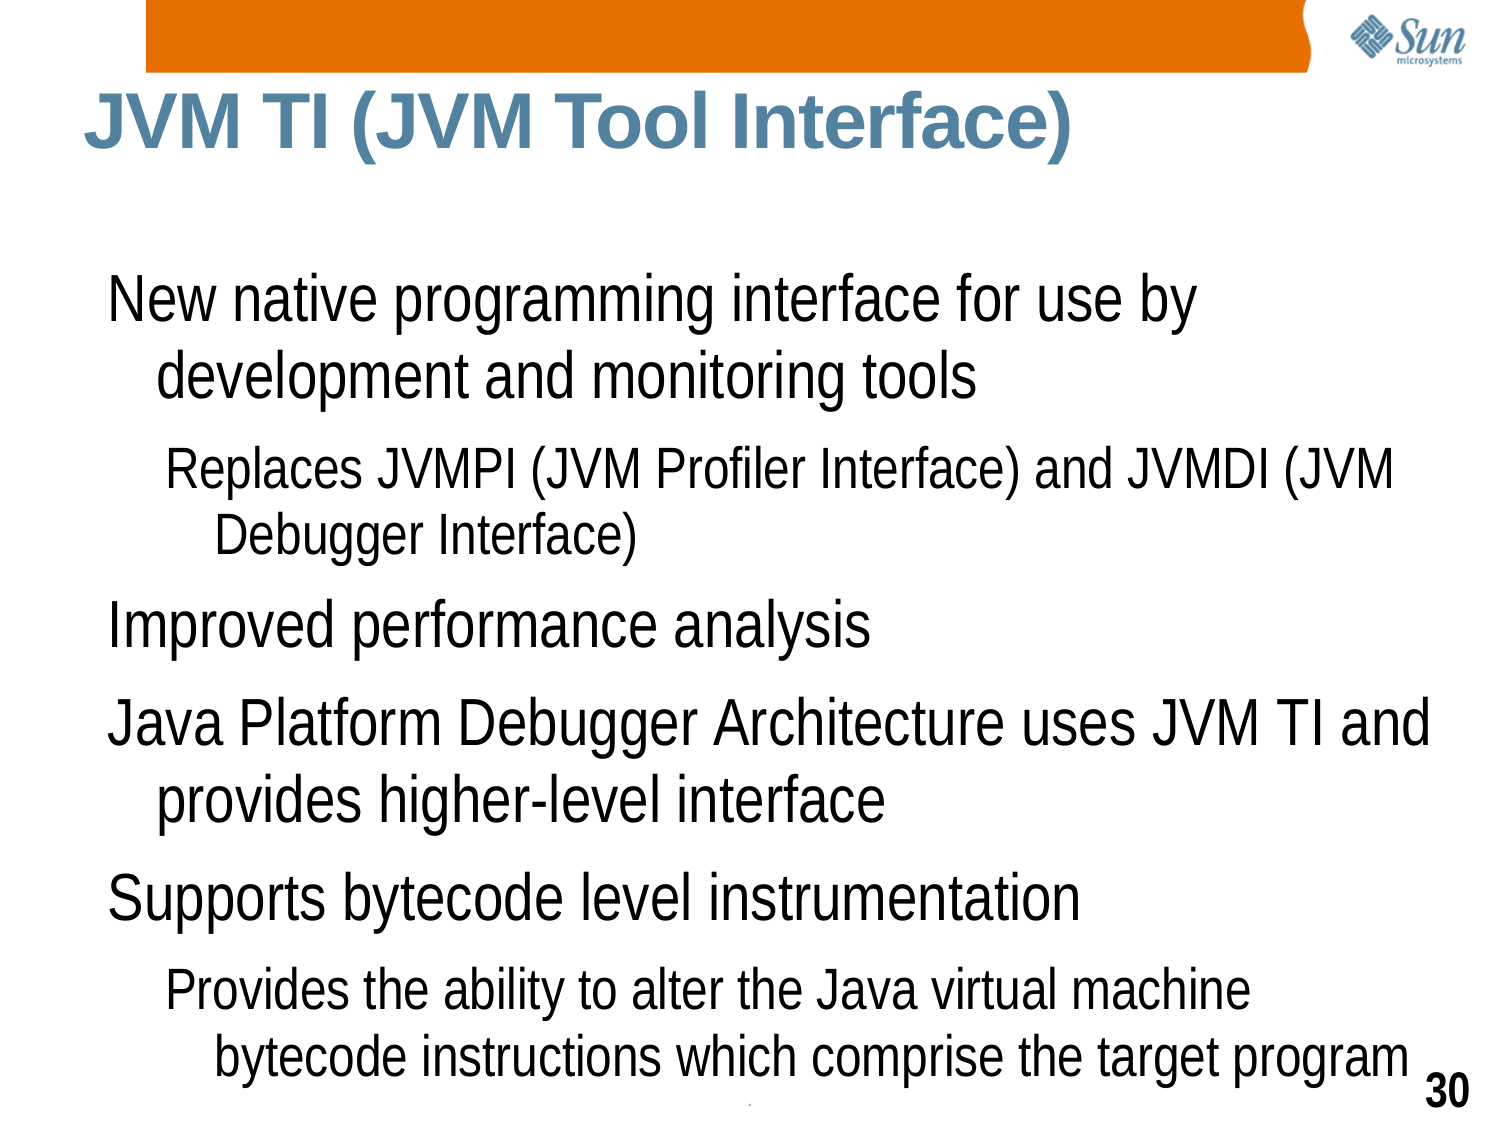

# JVM TI (JVM Tool Interface)
New native programming interface for use by development and monitoring tools
Replaces JVMPI (JVM Profiler Interface) and JVMDI (JVM Debugger Interface)
Improved performance analysis
Java Platform Debugger Architecture uses JVM TI and provides higher-level interface
Supports bytecode level instrumentation
Provides the ability to alter the Java virtual machine bytecode instructions which comprise the target program